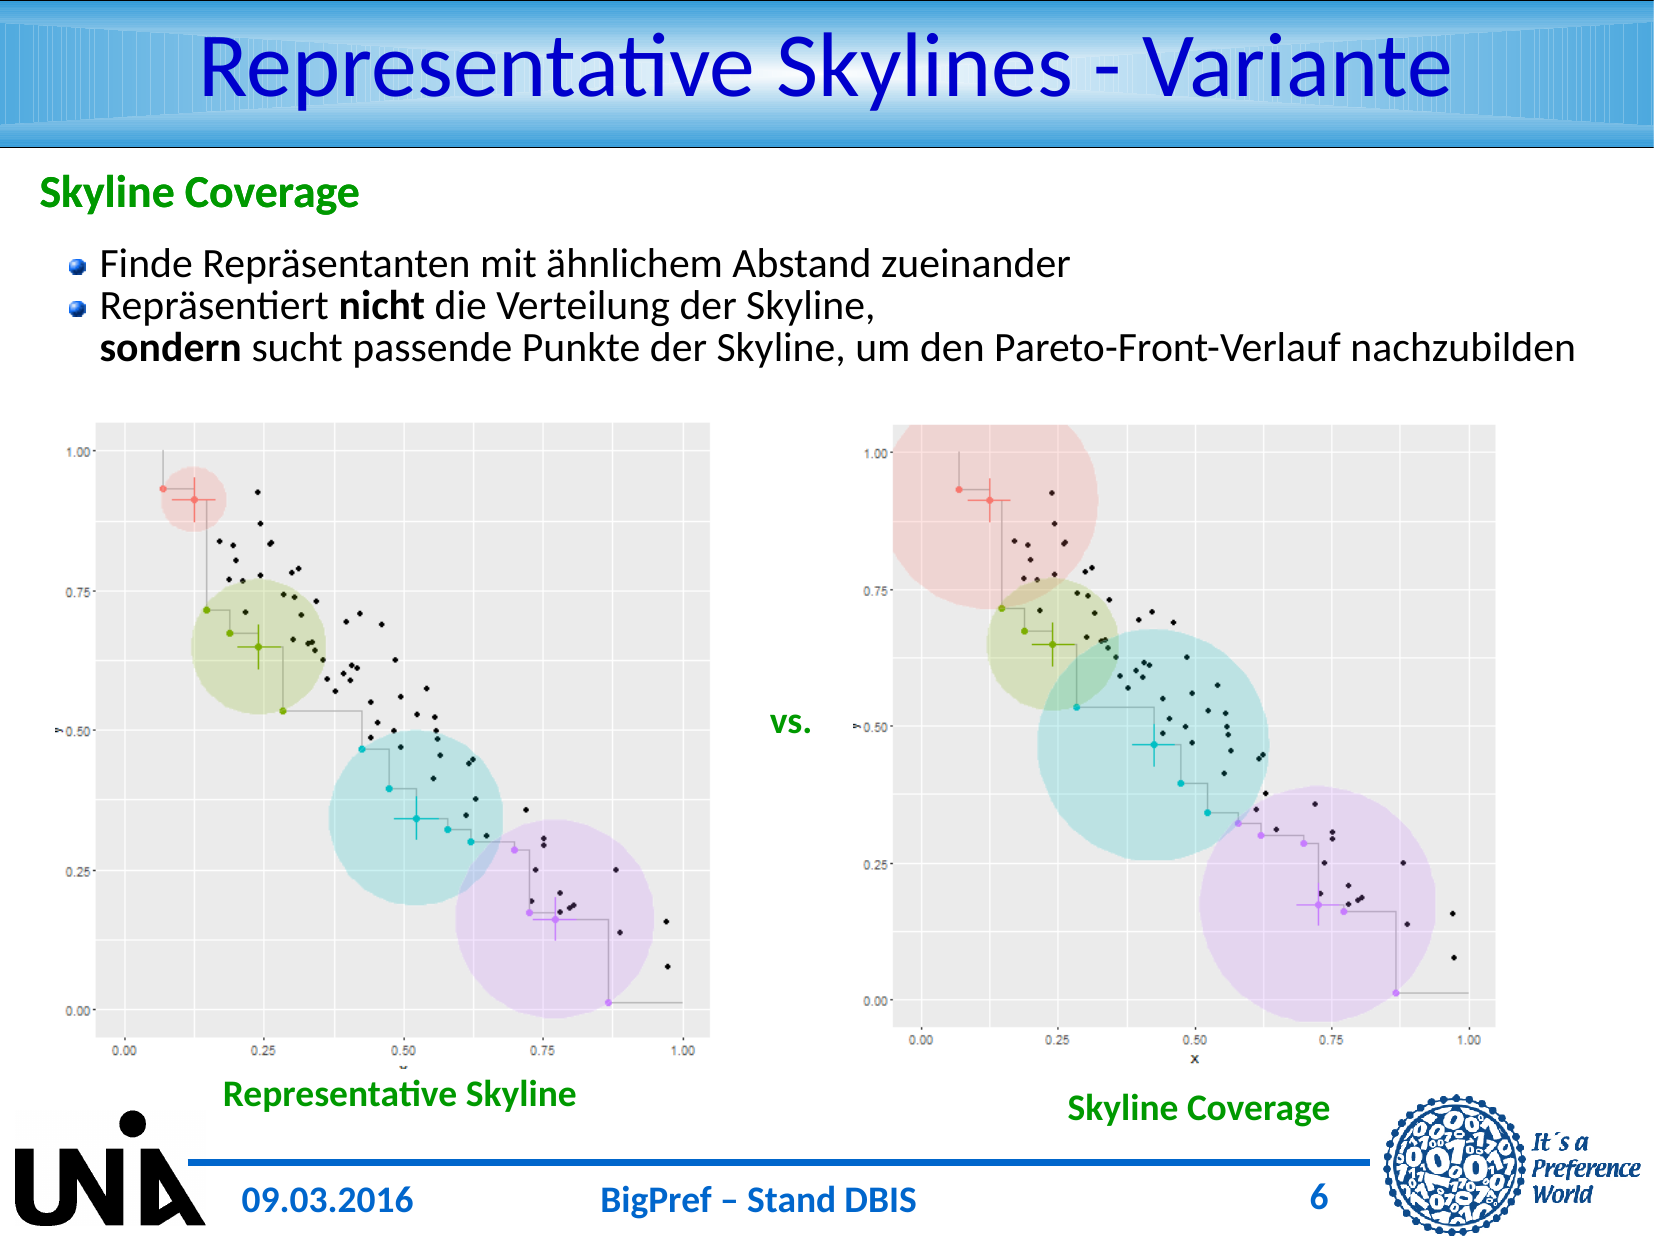

# Representative Skylines - Variante
Skyline Coverage
Skyline Coverage
Finde Repräsentanten mit ähnlichem Abstand zueinander
Repräsentiert nicht die Verteilung der Skyline,
sondern sucht passende Punkte der Skyline, um den Pareto-Front-Verlauf nachzubilden
vs.
Representative Skyline
Skyline Coverage